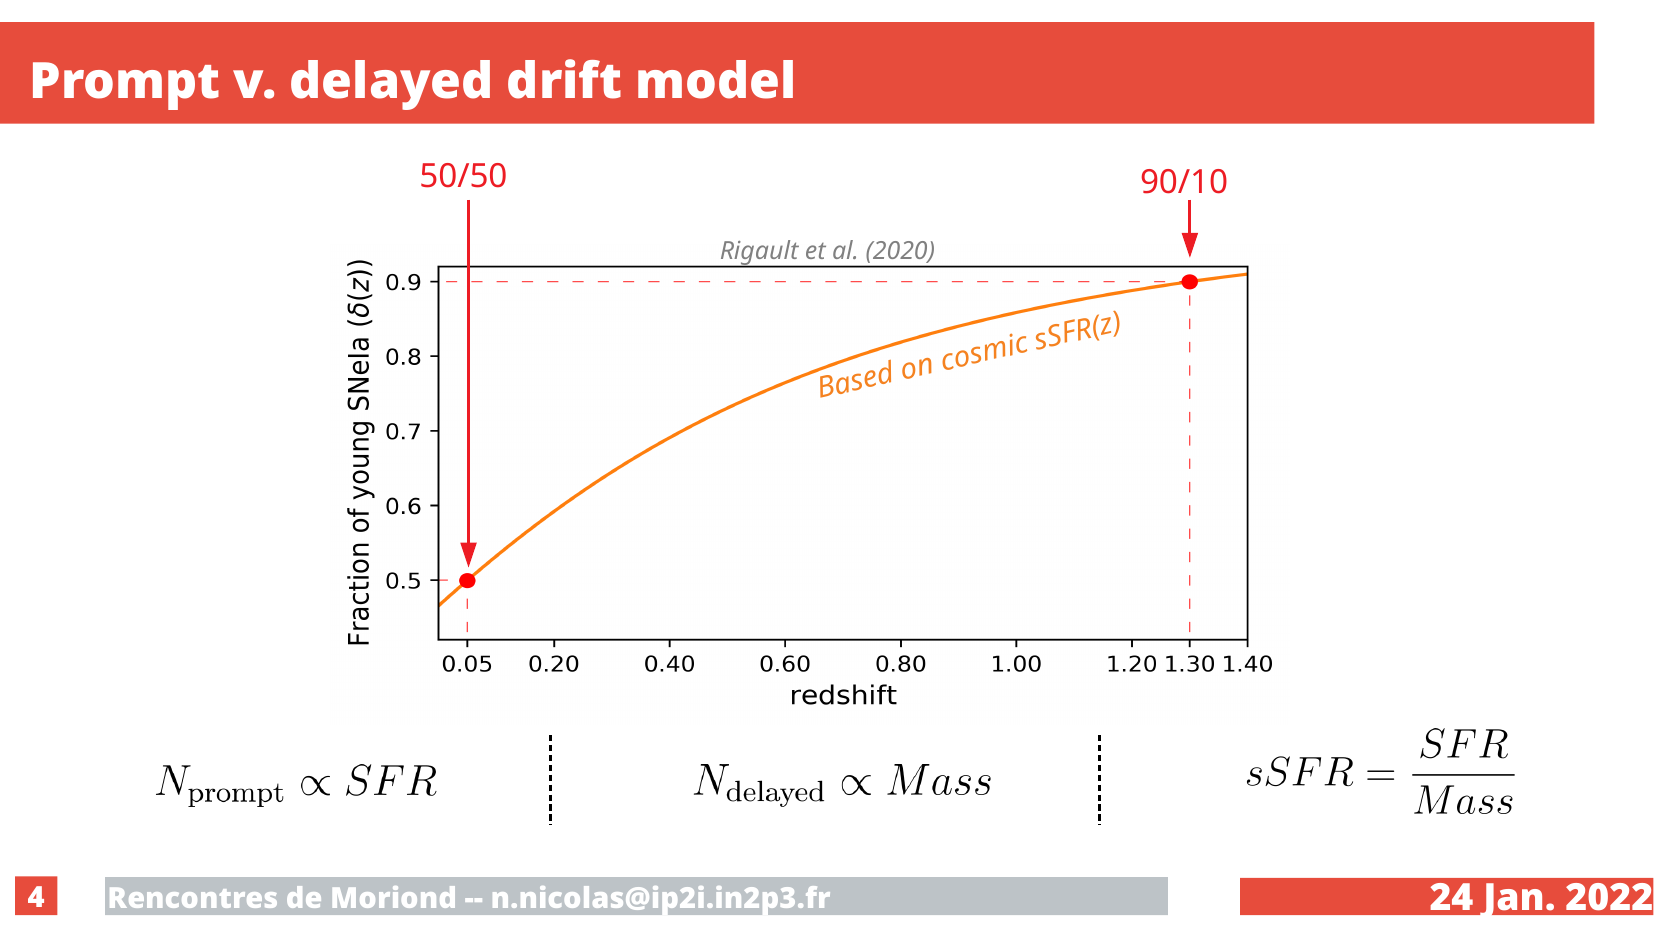

# Prompt v. delayed drift model
50/50
90/10
Based on cosmic sSFR(z)
Rigault et al. (2020)
4
Rencontres de Moriond -- n.nicolas@ip2i.in2p3.fr
24 Jan. 2022